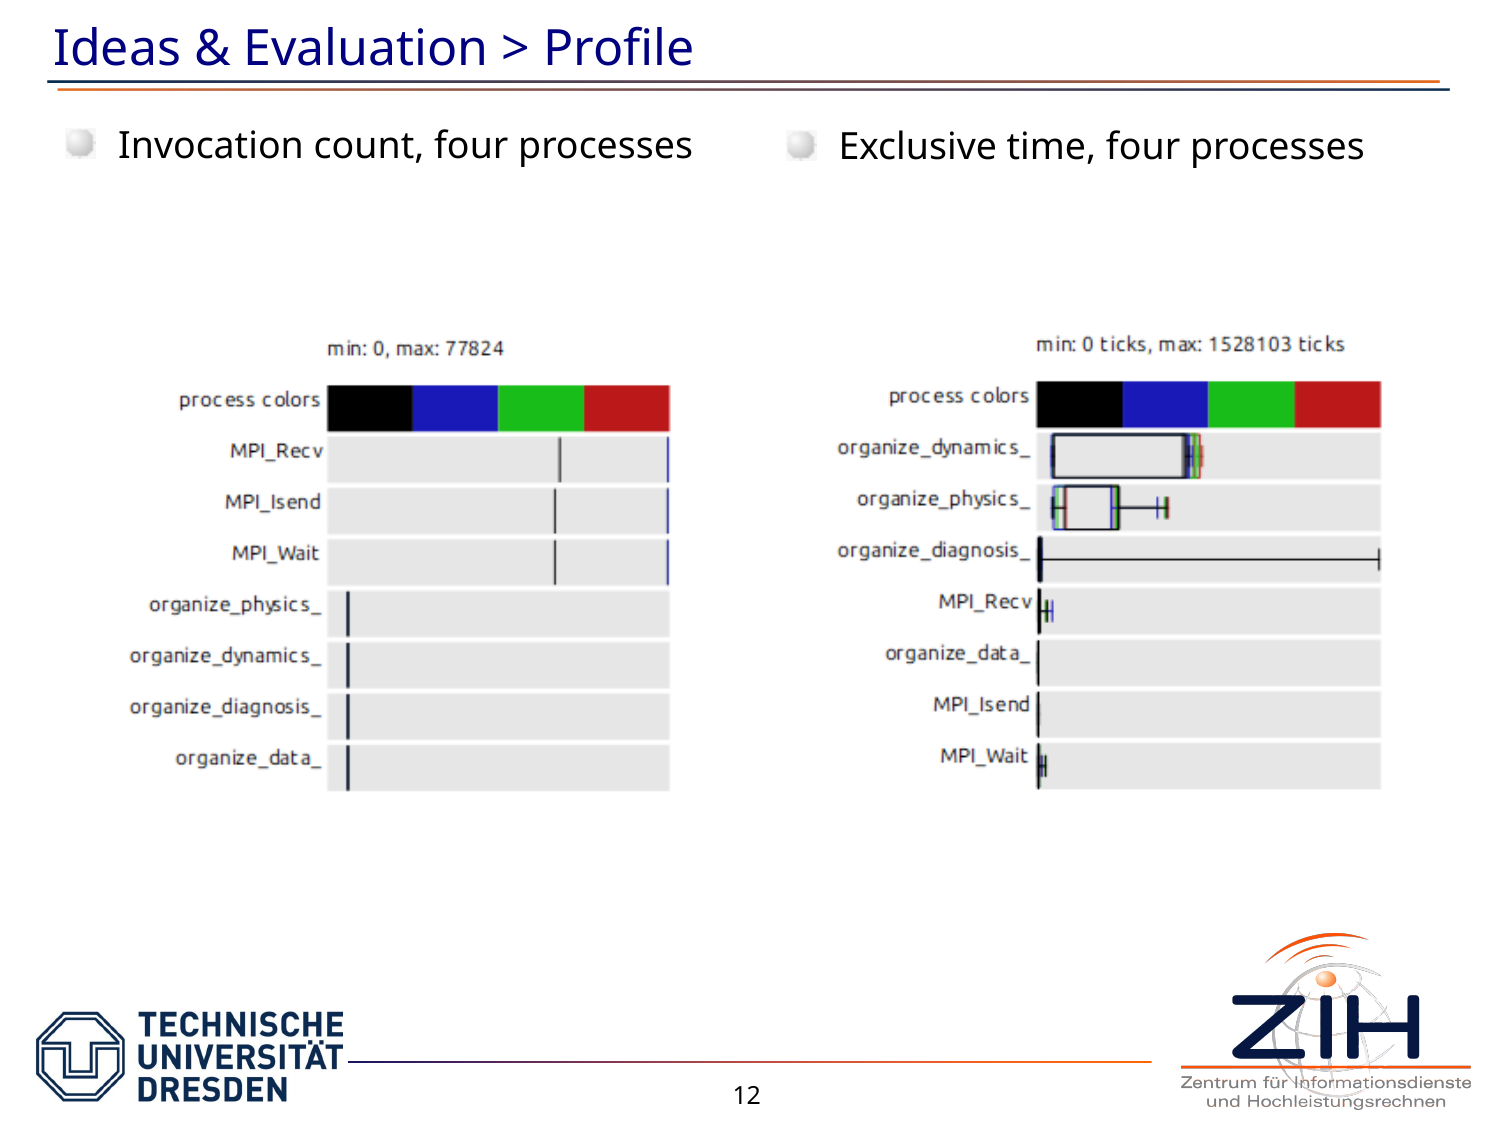

# Ideas & Evaluation > Profile
Invocation count, four processes
Exclusive time, four processes
12